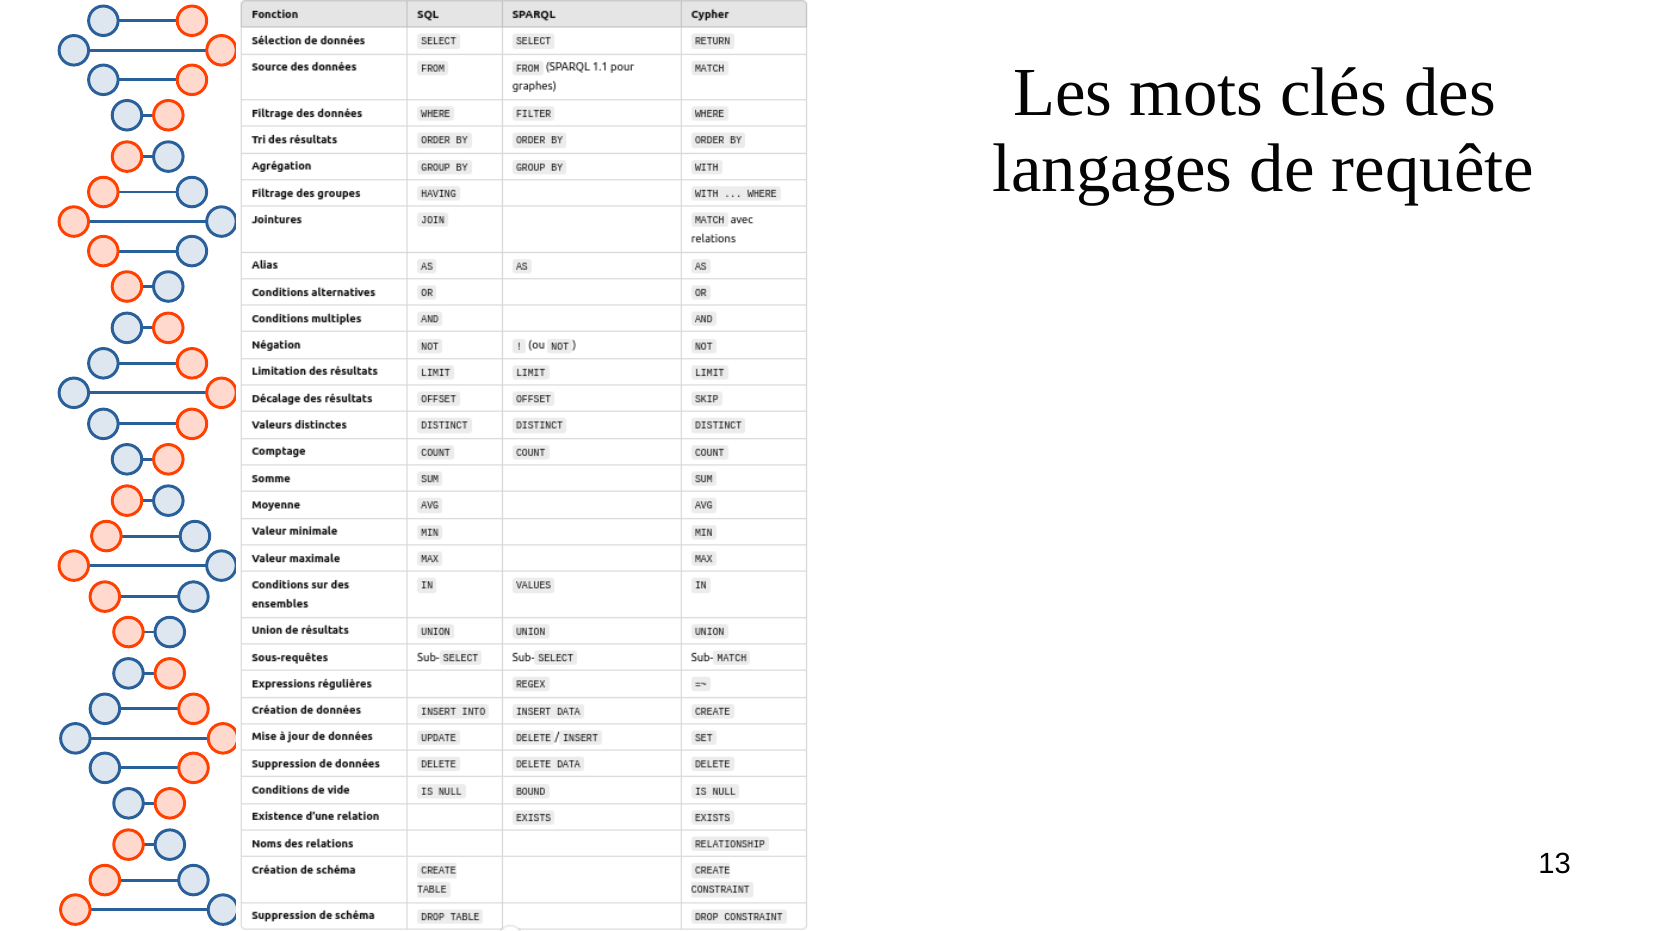

# Les mots clés des langages de requête
13